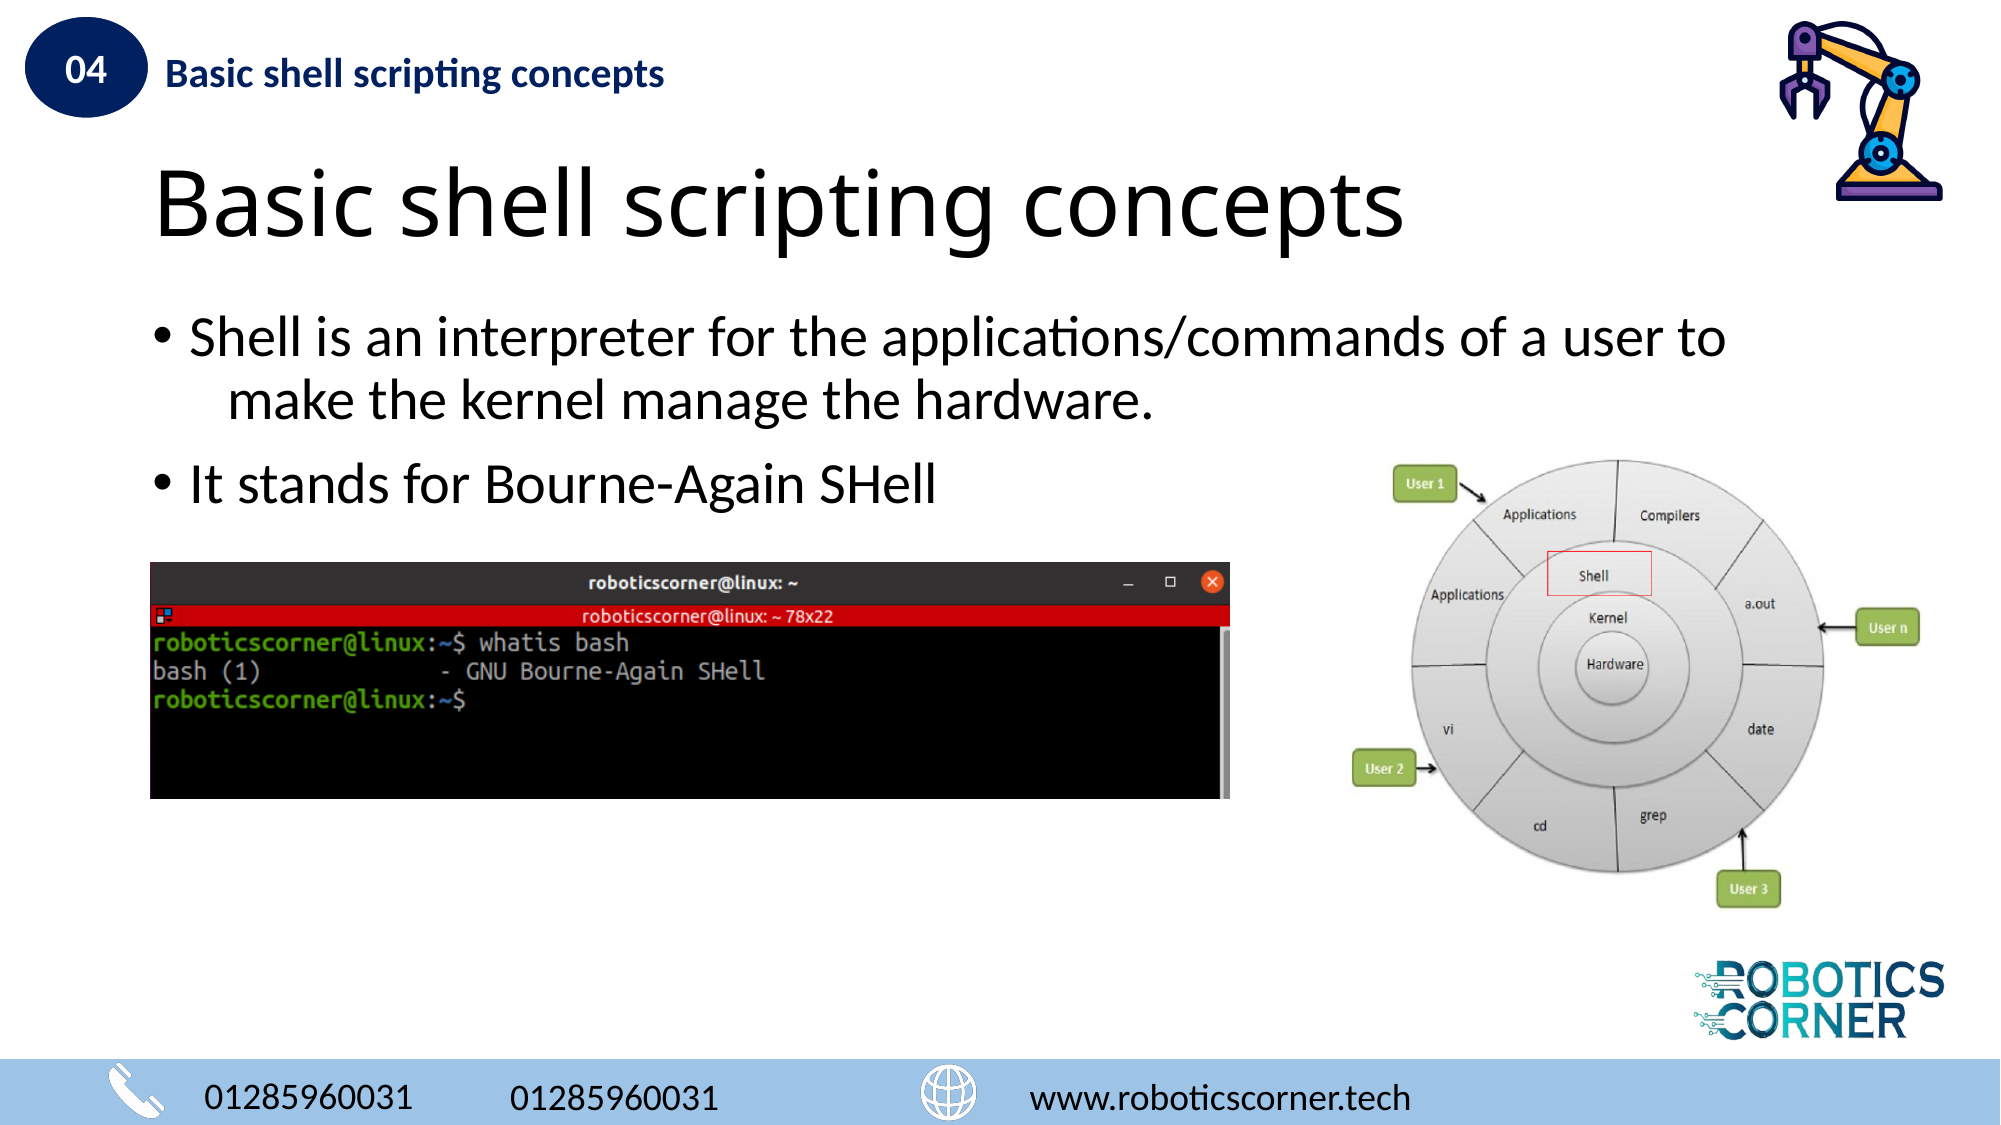

04
Basic shell scripting concepts
# Basic shell scripting concepts
Shell is an interpreter for the applications/commands of a user to make the kernel manage the hardware.
It stands for Bourne-Again SHell
01285960031
01285960031
www.roboticscorner.tech